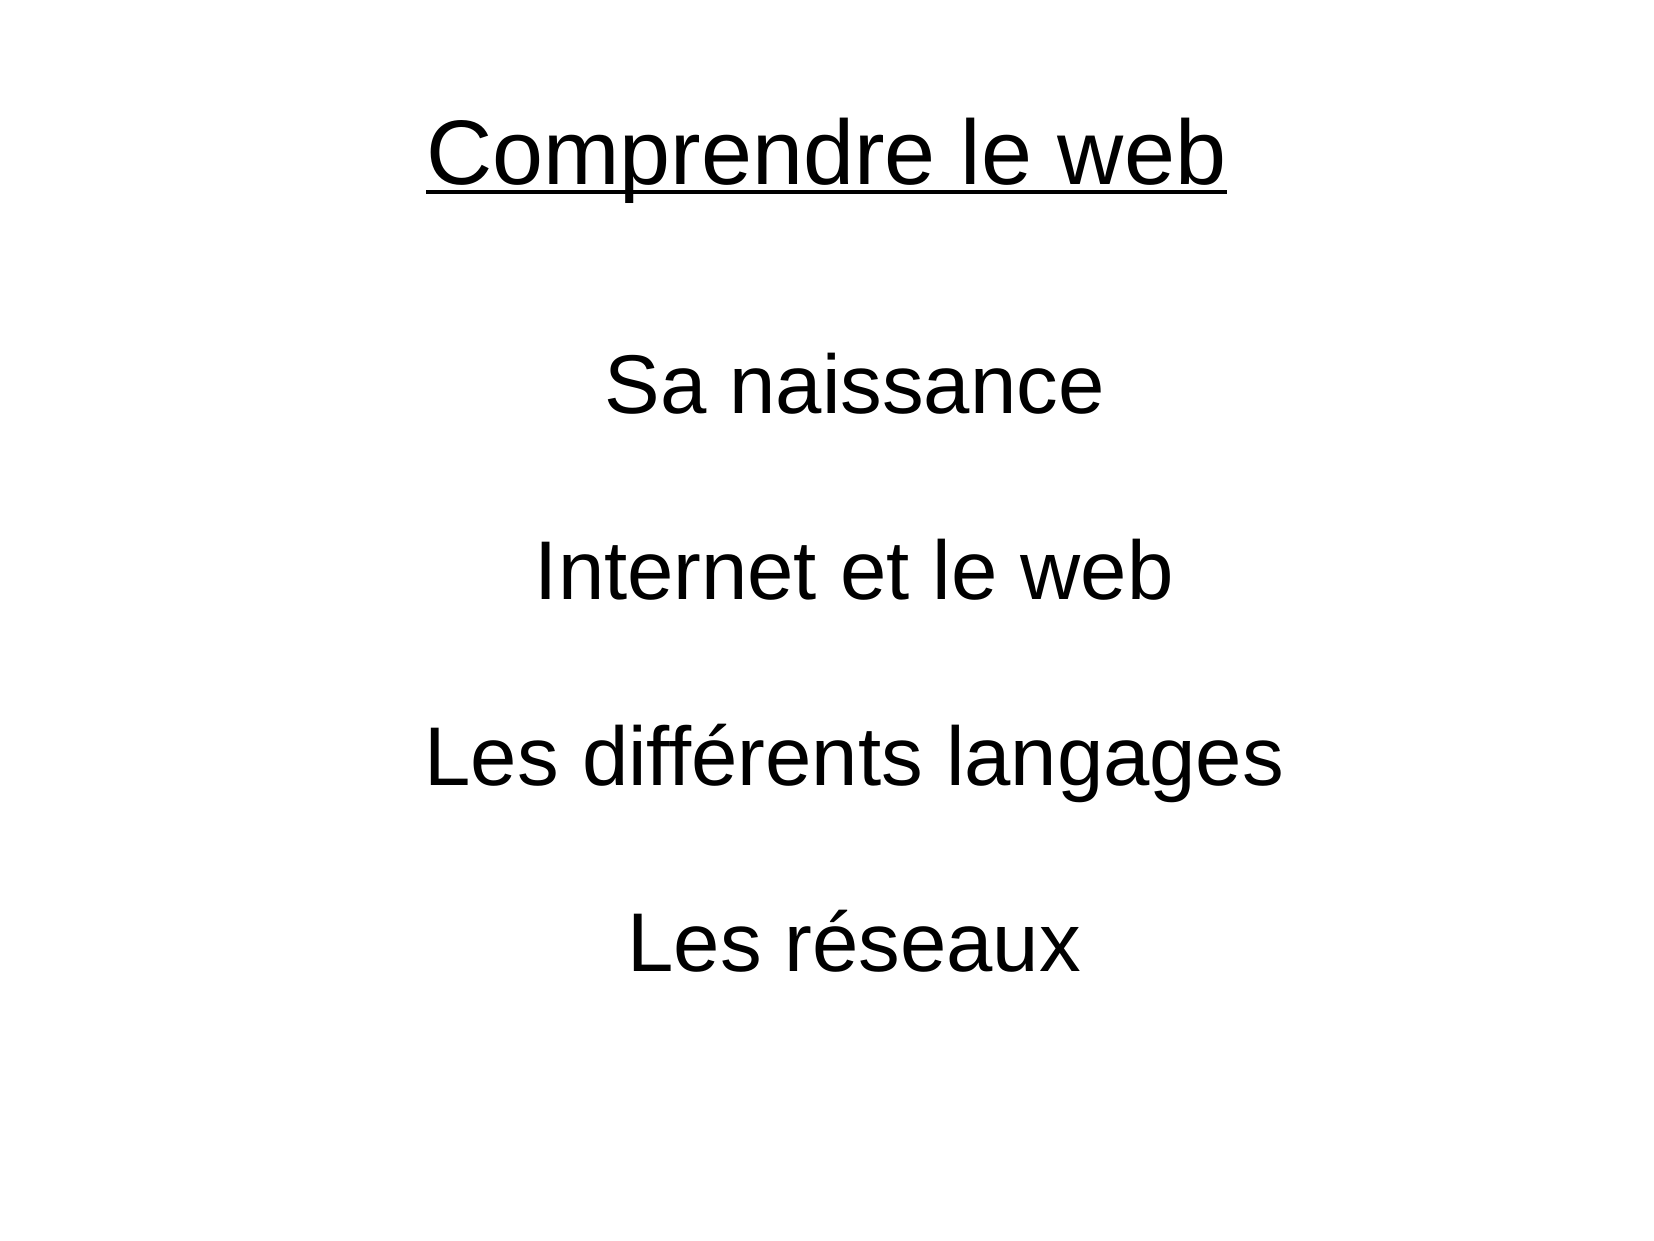

# Comprendre le web
Sa naissance
Internet et le web
Les différents langages
Les réseaux